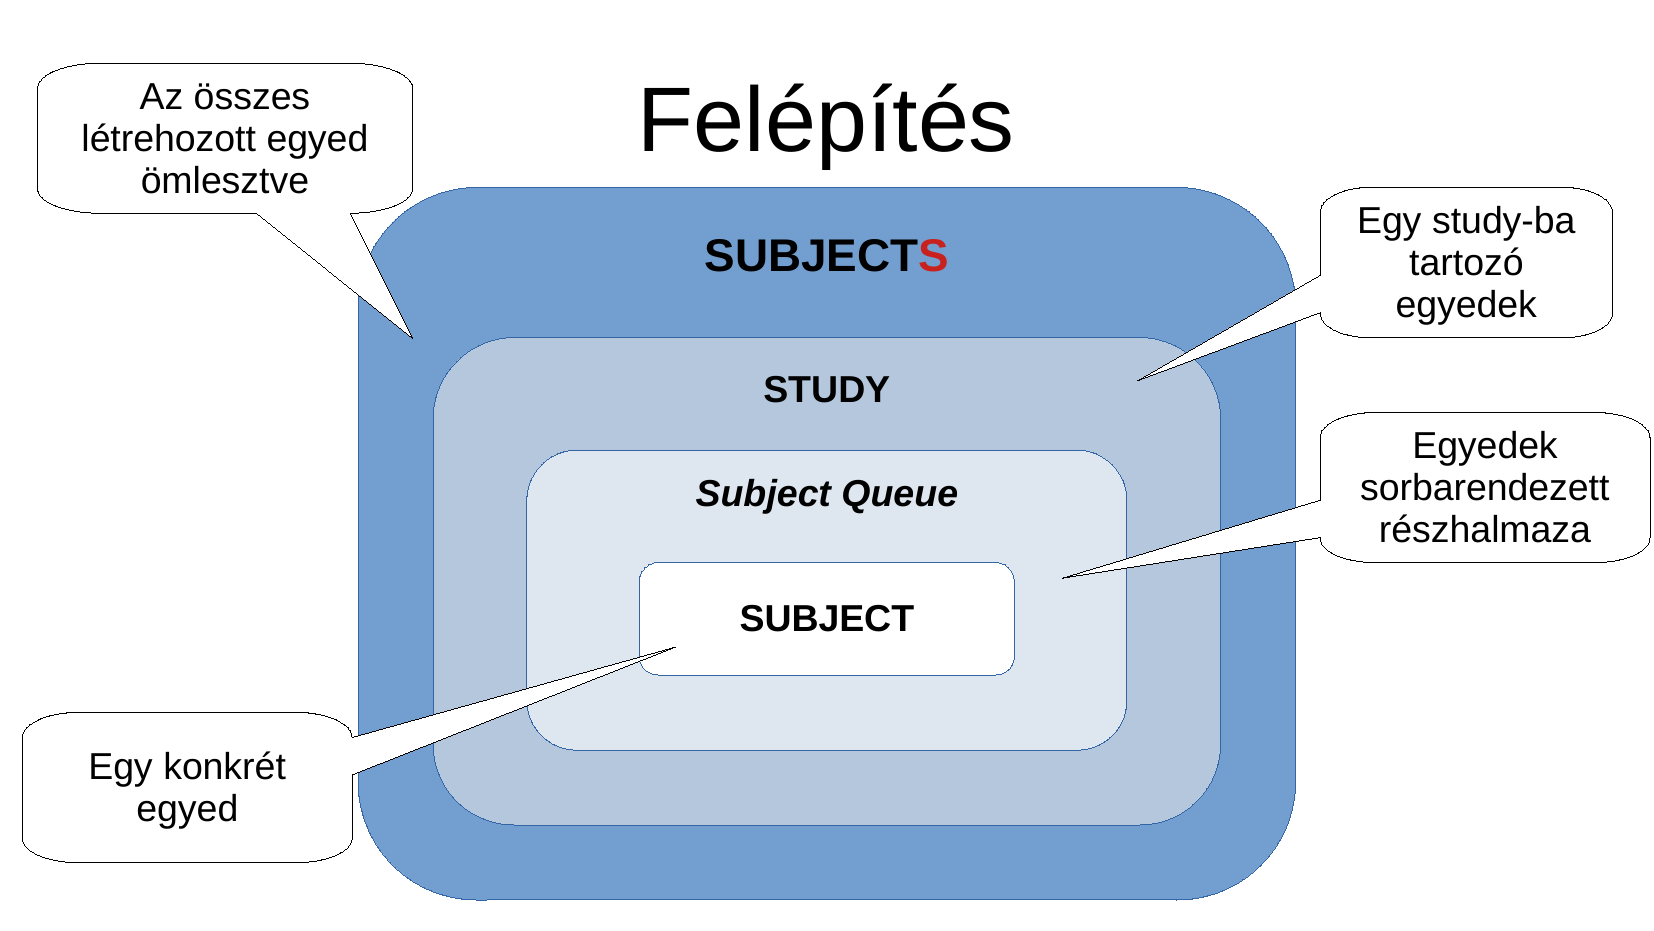

# Felépítés
Az összes létrehozott egyed ömlesztve
SUBJECTS
Egy study-ba tartozó egyedek
STUDY
Egyedek sorbarendezett részhalmaza
Subject Queue
SUBJECT
Egy konkrét egyed